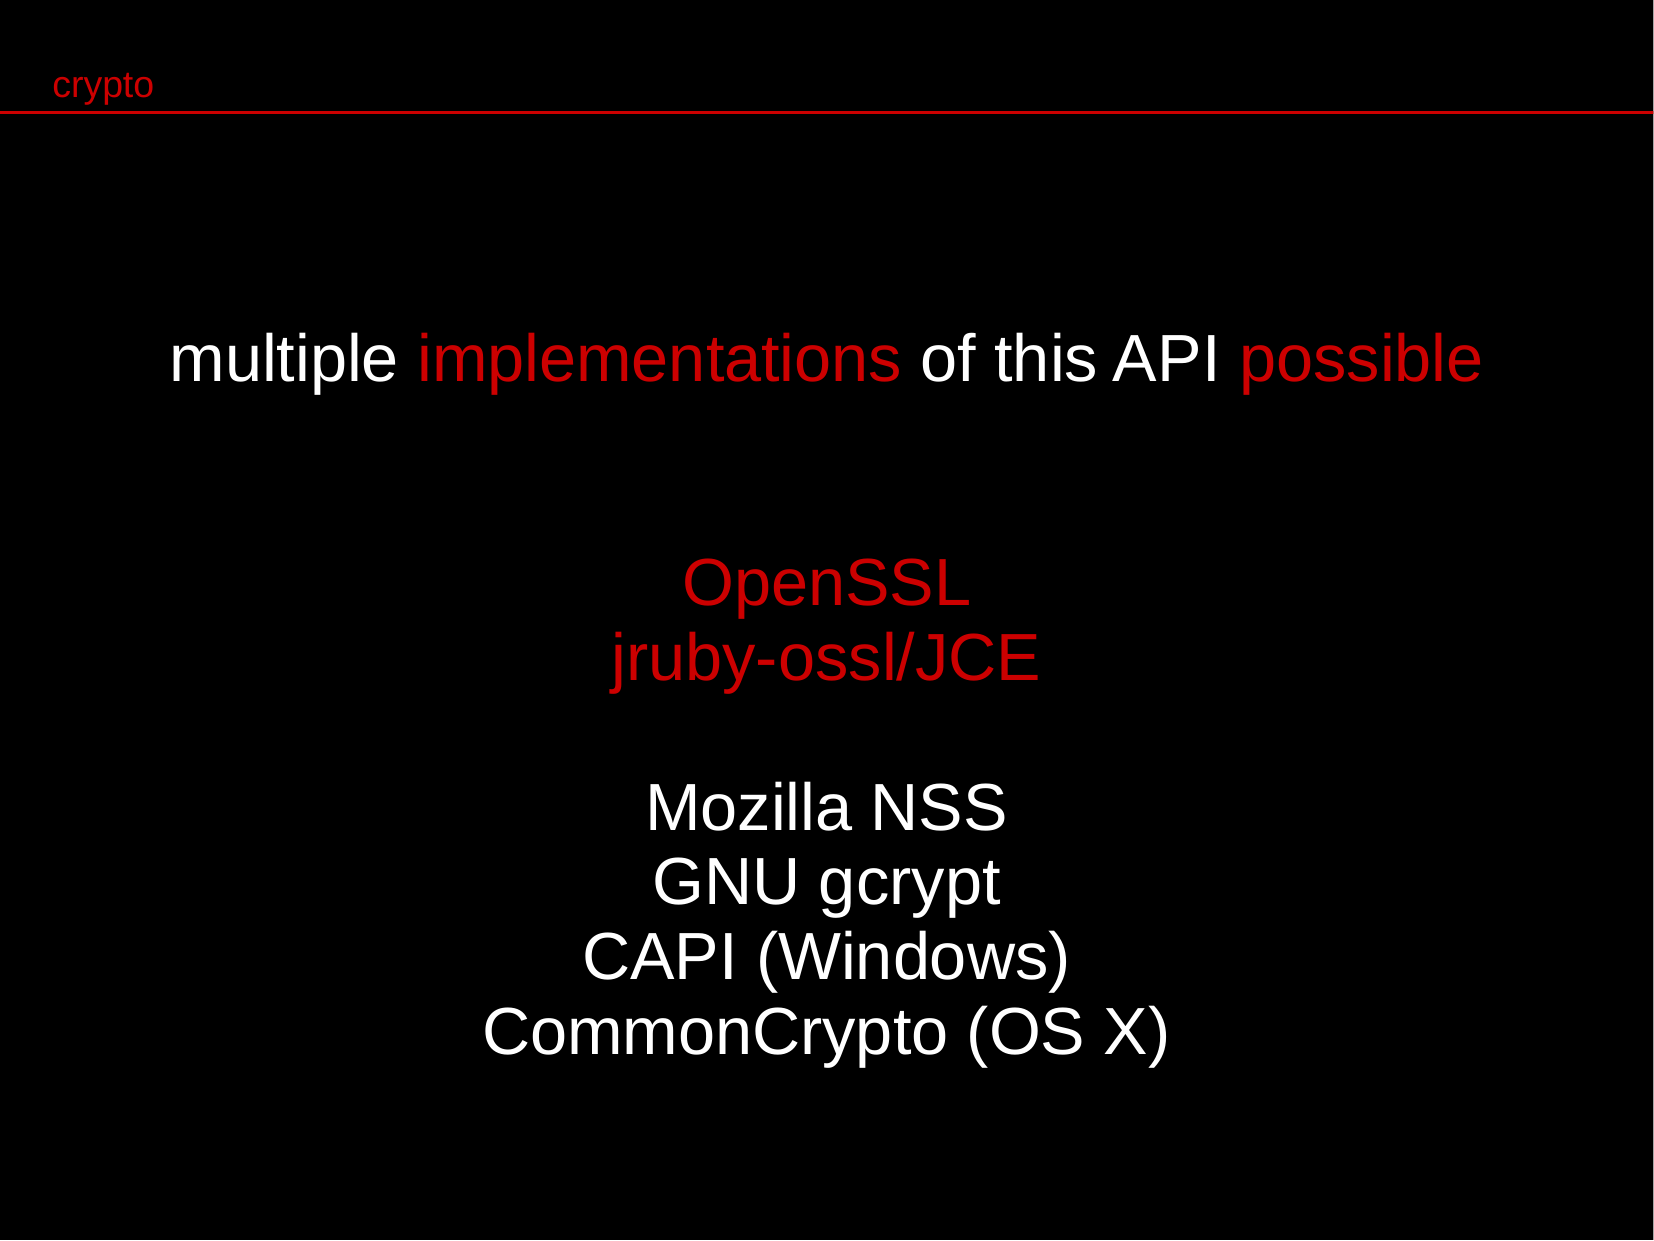

# multiple implementations of this API possible
OpenSSL
jruby-ossl/JCE
Mozilla NSS
GNU gcrypt
CAPI (Windows)
CommonCrypto (OS X)
crypto